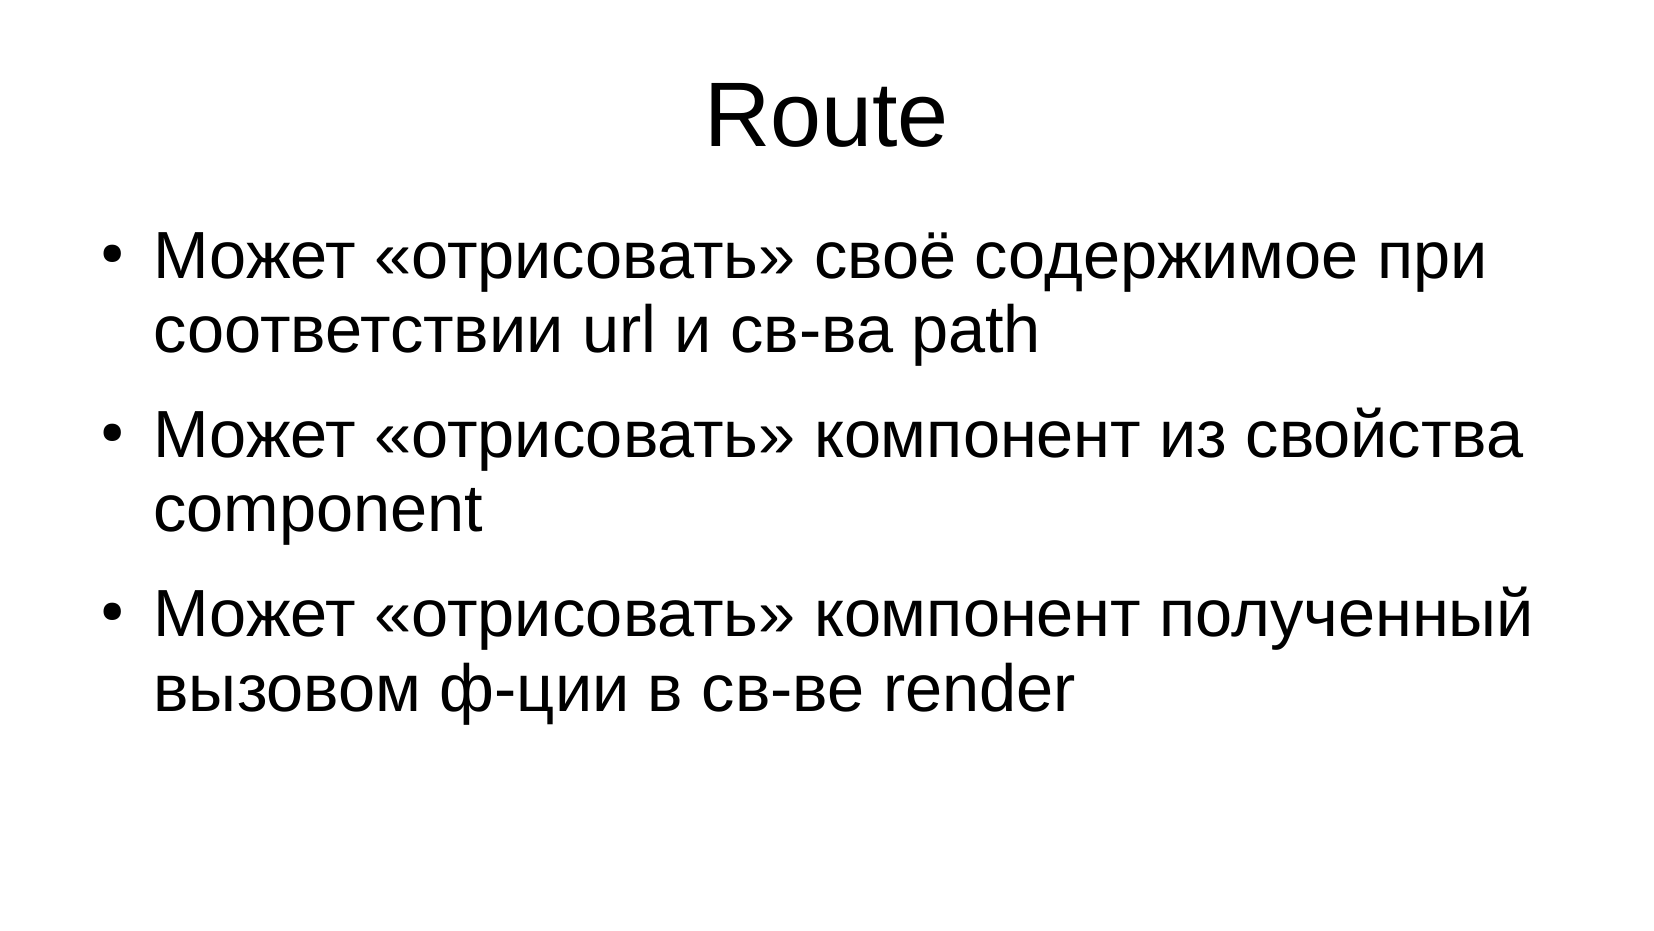

# Route
Может «отрисовать» своё содержимое при соответствии url и св-ва path
Может «отрисовать» компонент из свойства component
Может «отрисовать» компонент полученный вызовом ф-ции в св-ве render